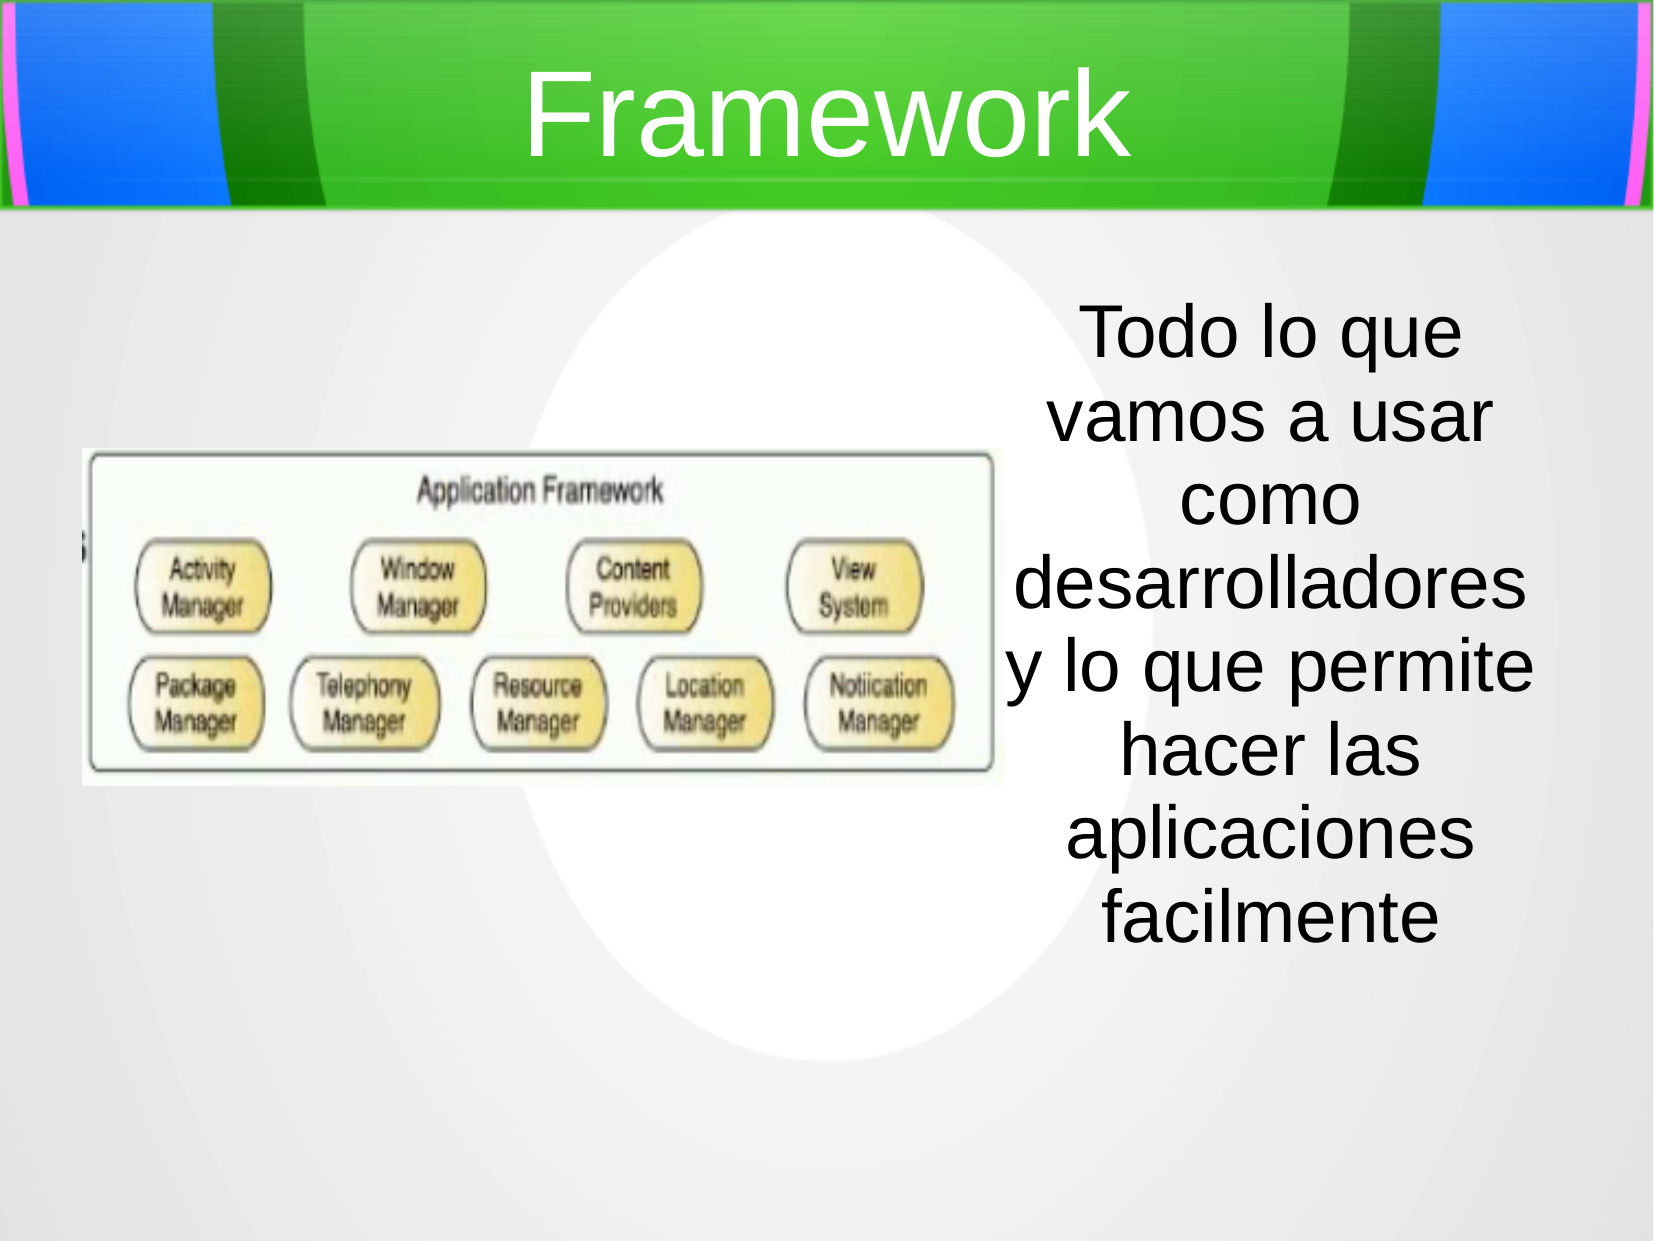

# Framework
Todo lo que vamos a usar como desarrolladores y lo que permite hacer las aplicaciones facilmente